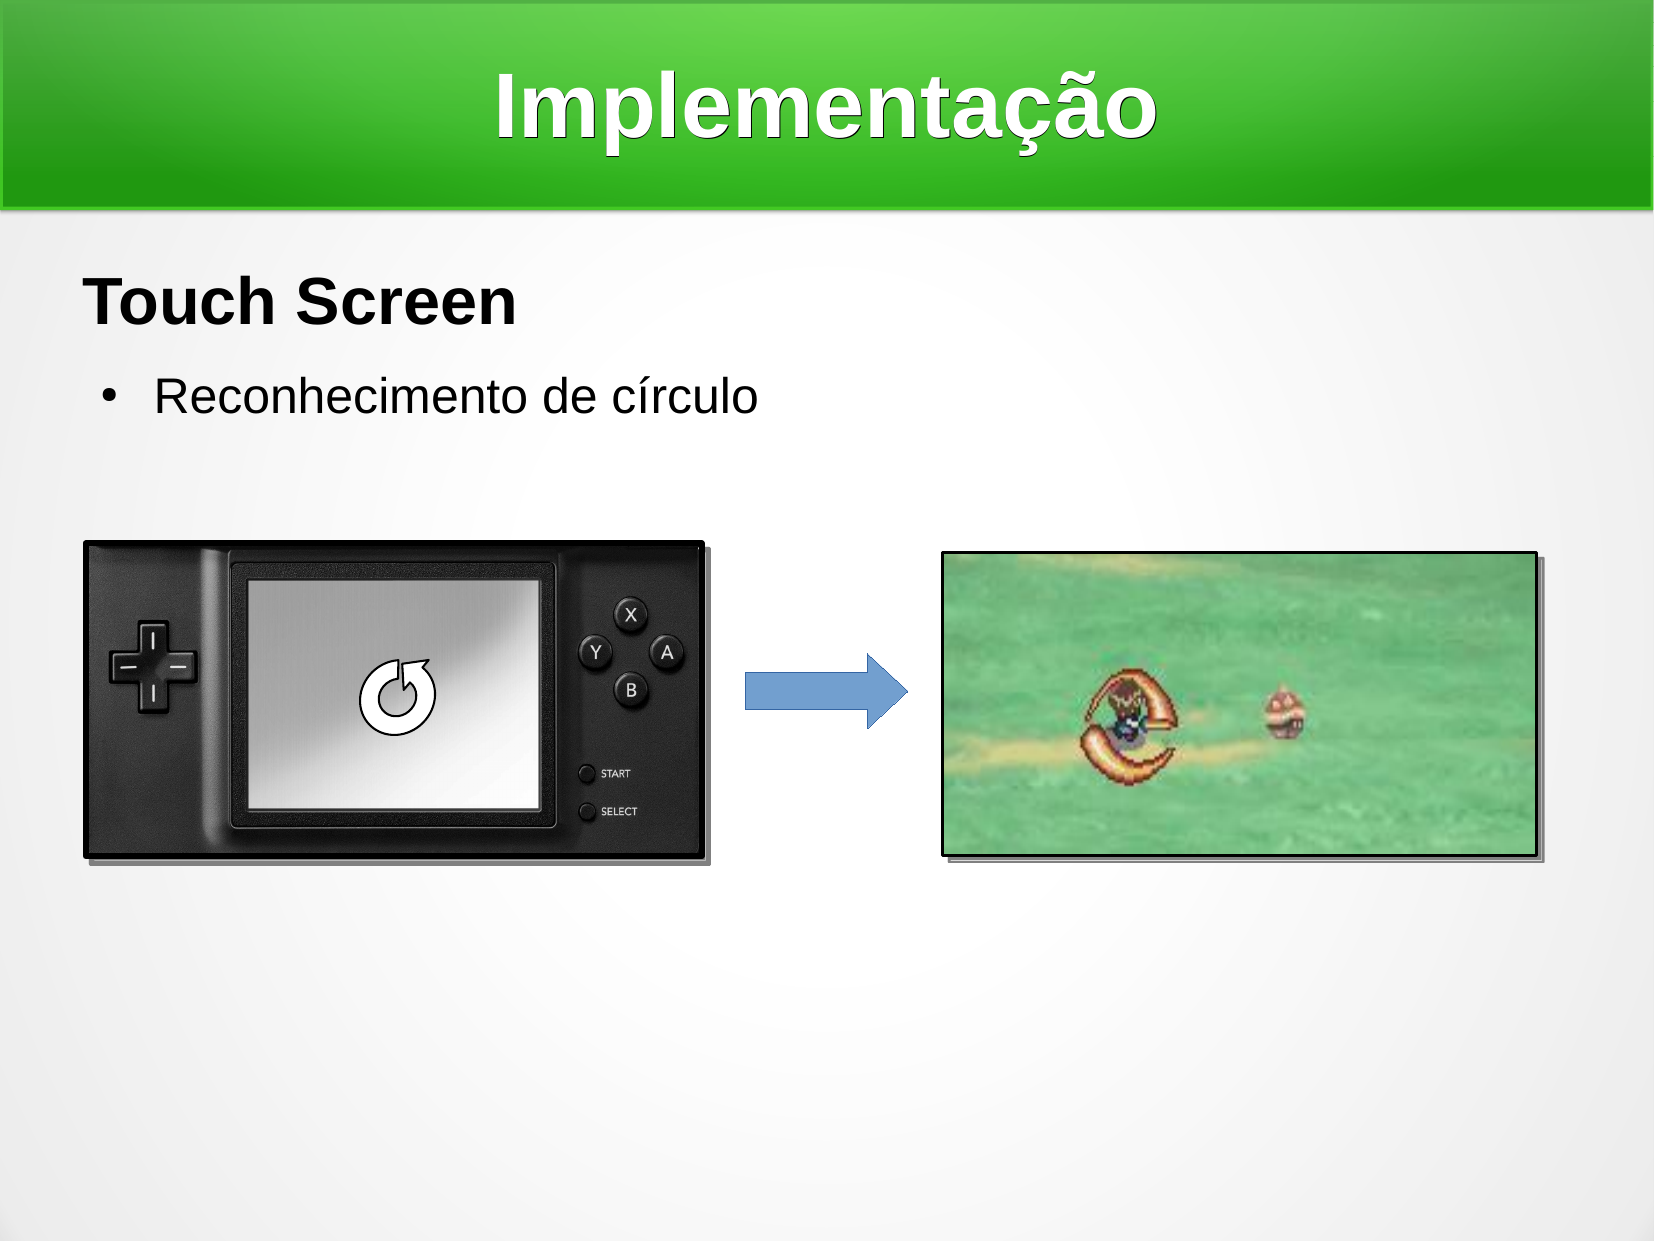

# Implementação
Touch Screen
Reconhecimento de círculo